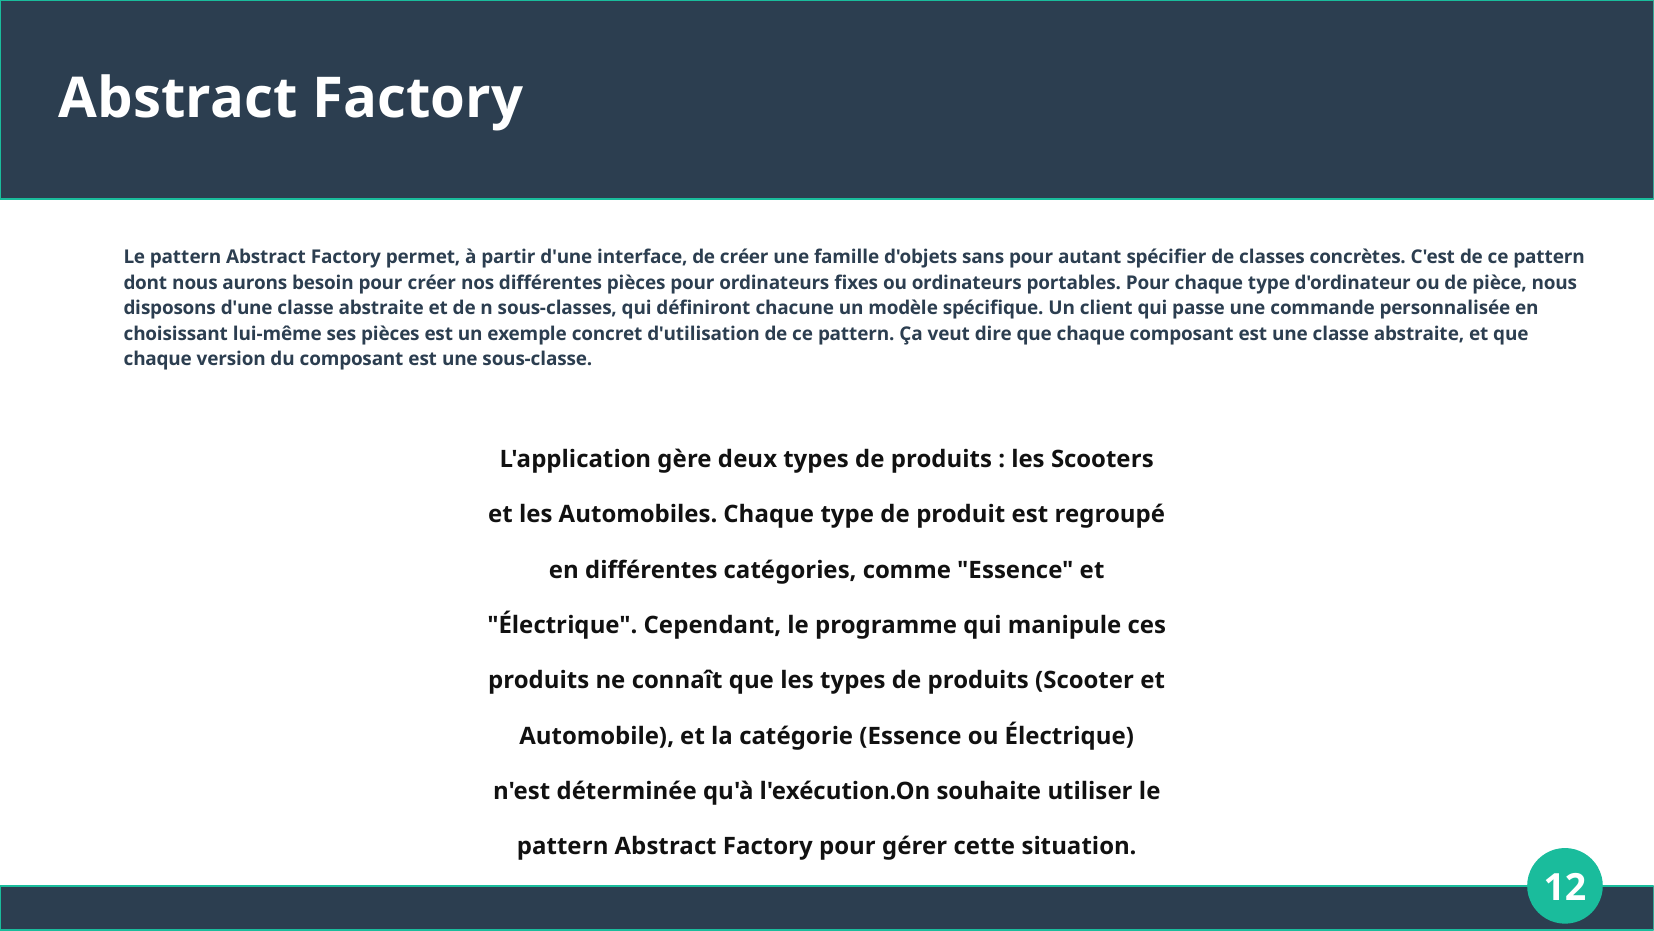

# Abstract Factory
Le pattern Abstract Factory permet, à partir d'une interface, de créer une famille d'objets sans pour autant spécifier de classes concrètes. C'est de ce pattern dont nous aurons besoin pour créer nos différentes pièces pour ordinateurs fixes ou ordinateurs portables. Pour chaque type d'ordinateur ou de pièce, nous disposons d'une classe abstraite et de n sous-classes, qui définiront chacune un modèle spécifique. Un client qui passe une commande personnalisée en choisissant lui-même ses pièces est un exemple concret d'utilisation de ce pattern. Ça veut dire que chaque composant est une classe abstraite, et que chaque version du composant est une sous-classe.
L'application gère deux types de produits : les Scooters
et les Automobiles. Chaque type de produit est regroupé
en différentes catégories, comme "Essence" et
"Électrique". Cependant, le programme qui manipule ces
produits ne connaît que les types de produits (Scooter et
Automobile), et la catégorie (Essence ou Électrique)
n'est déterminée qu'à l'exécution.On souhaite utiliser le
pattern Abstract Factory pour gérer cette situation.
12